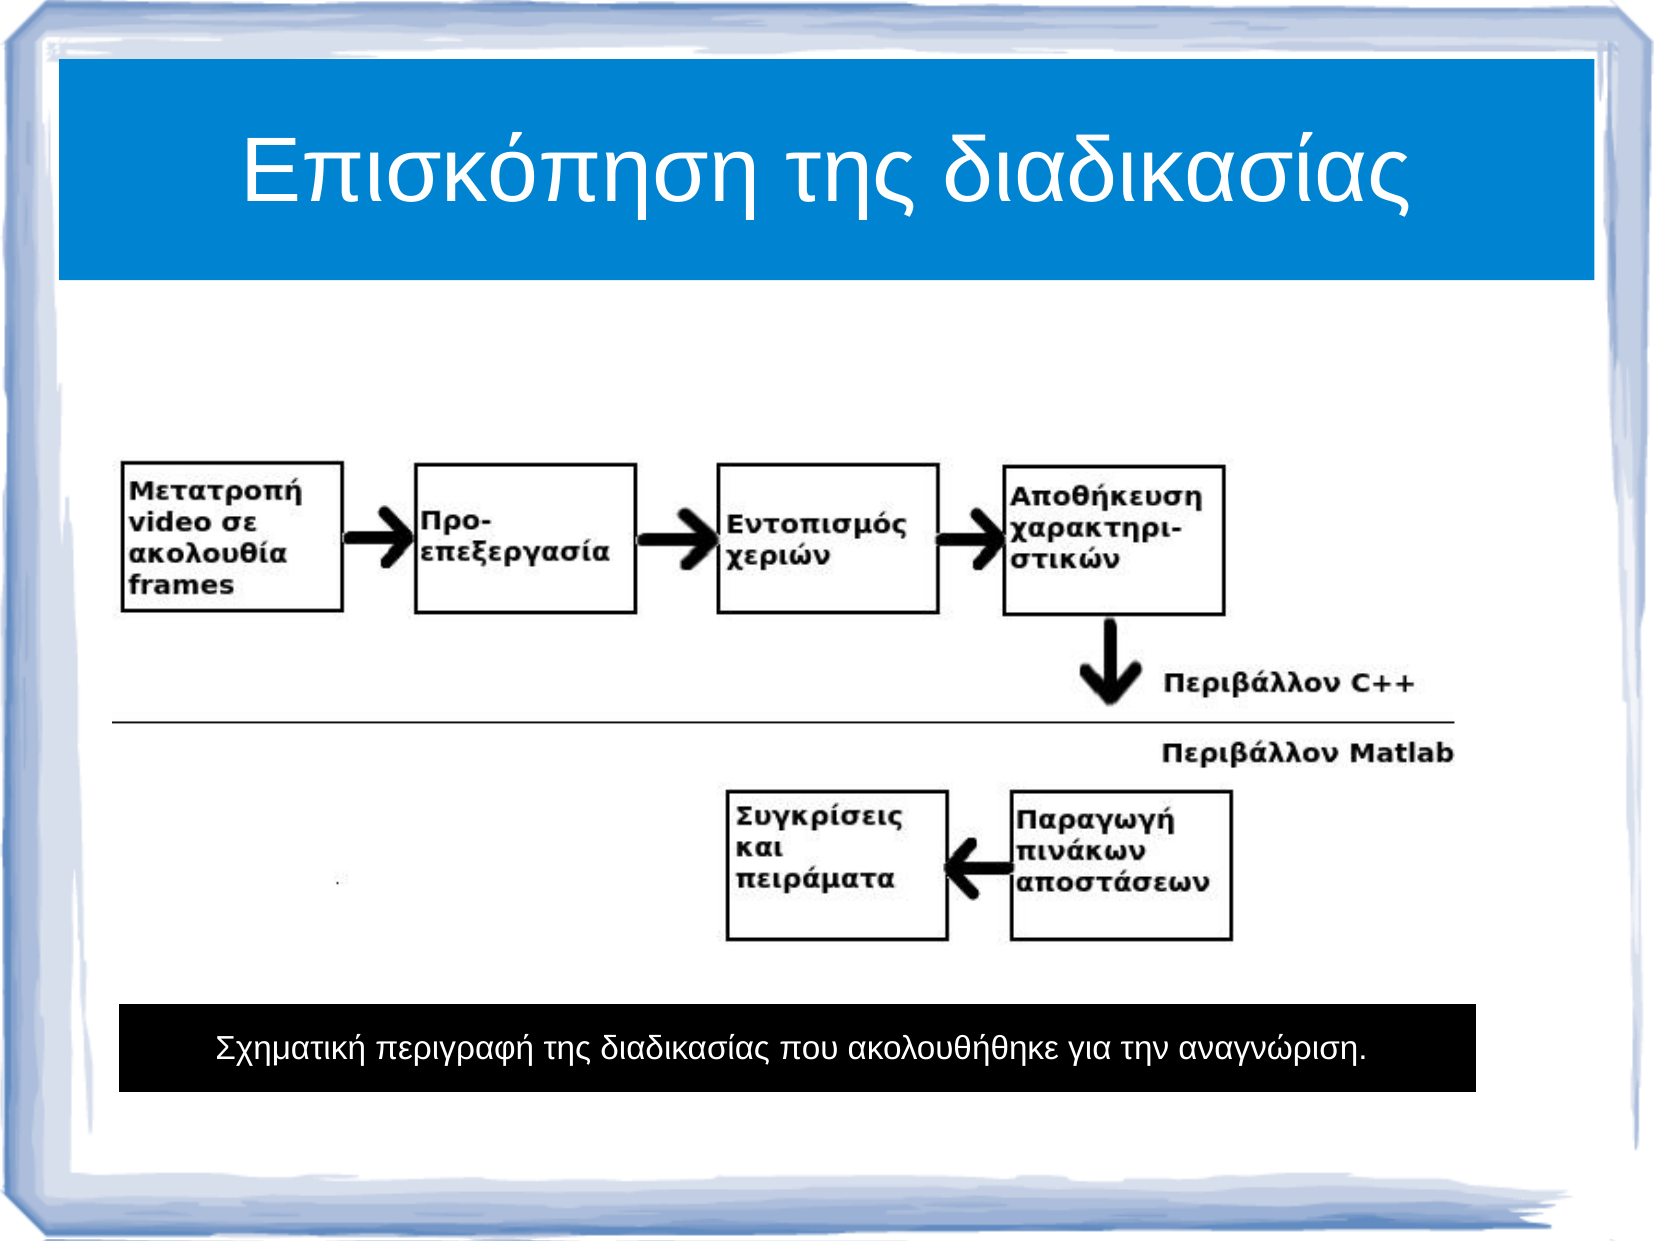

# Επισκόπηση της διαδικασίας
Σχηματική περιγραφή της διαδικασίας που ακολουθήθηκε για την αναγνώριση.